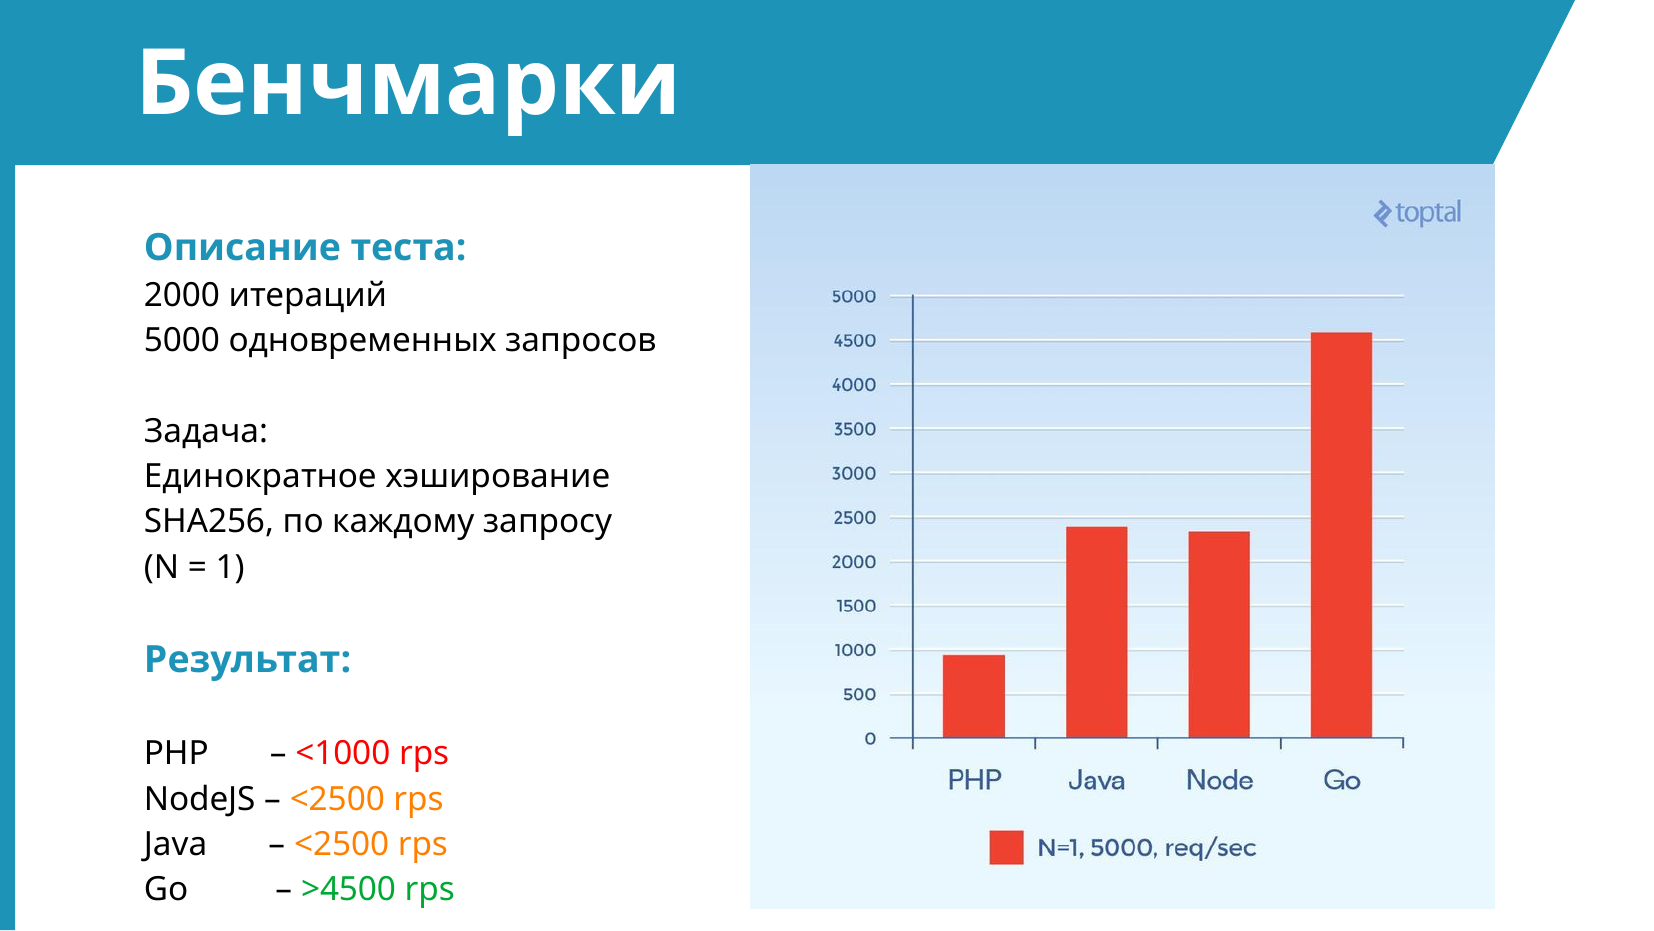

# Бенчмарки
Описание теста:
2000 итераций
5000 одновременных запросов
Задача:
Единократное хэширование
SHA256, по каждому запросу
(N = 1)
Результат:
PHP – <1000 rps
NodeJS – <2500 rps
Java – <2500 rps
Go – >4500 rps